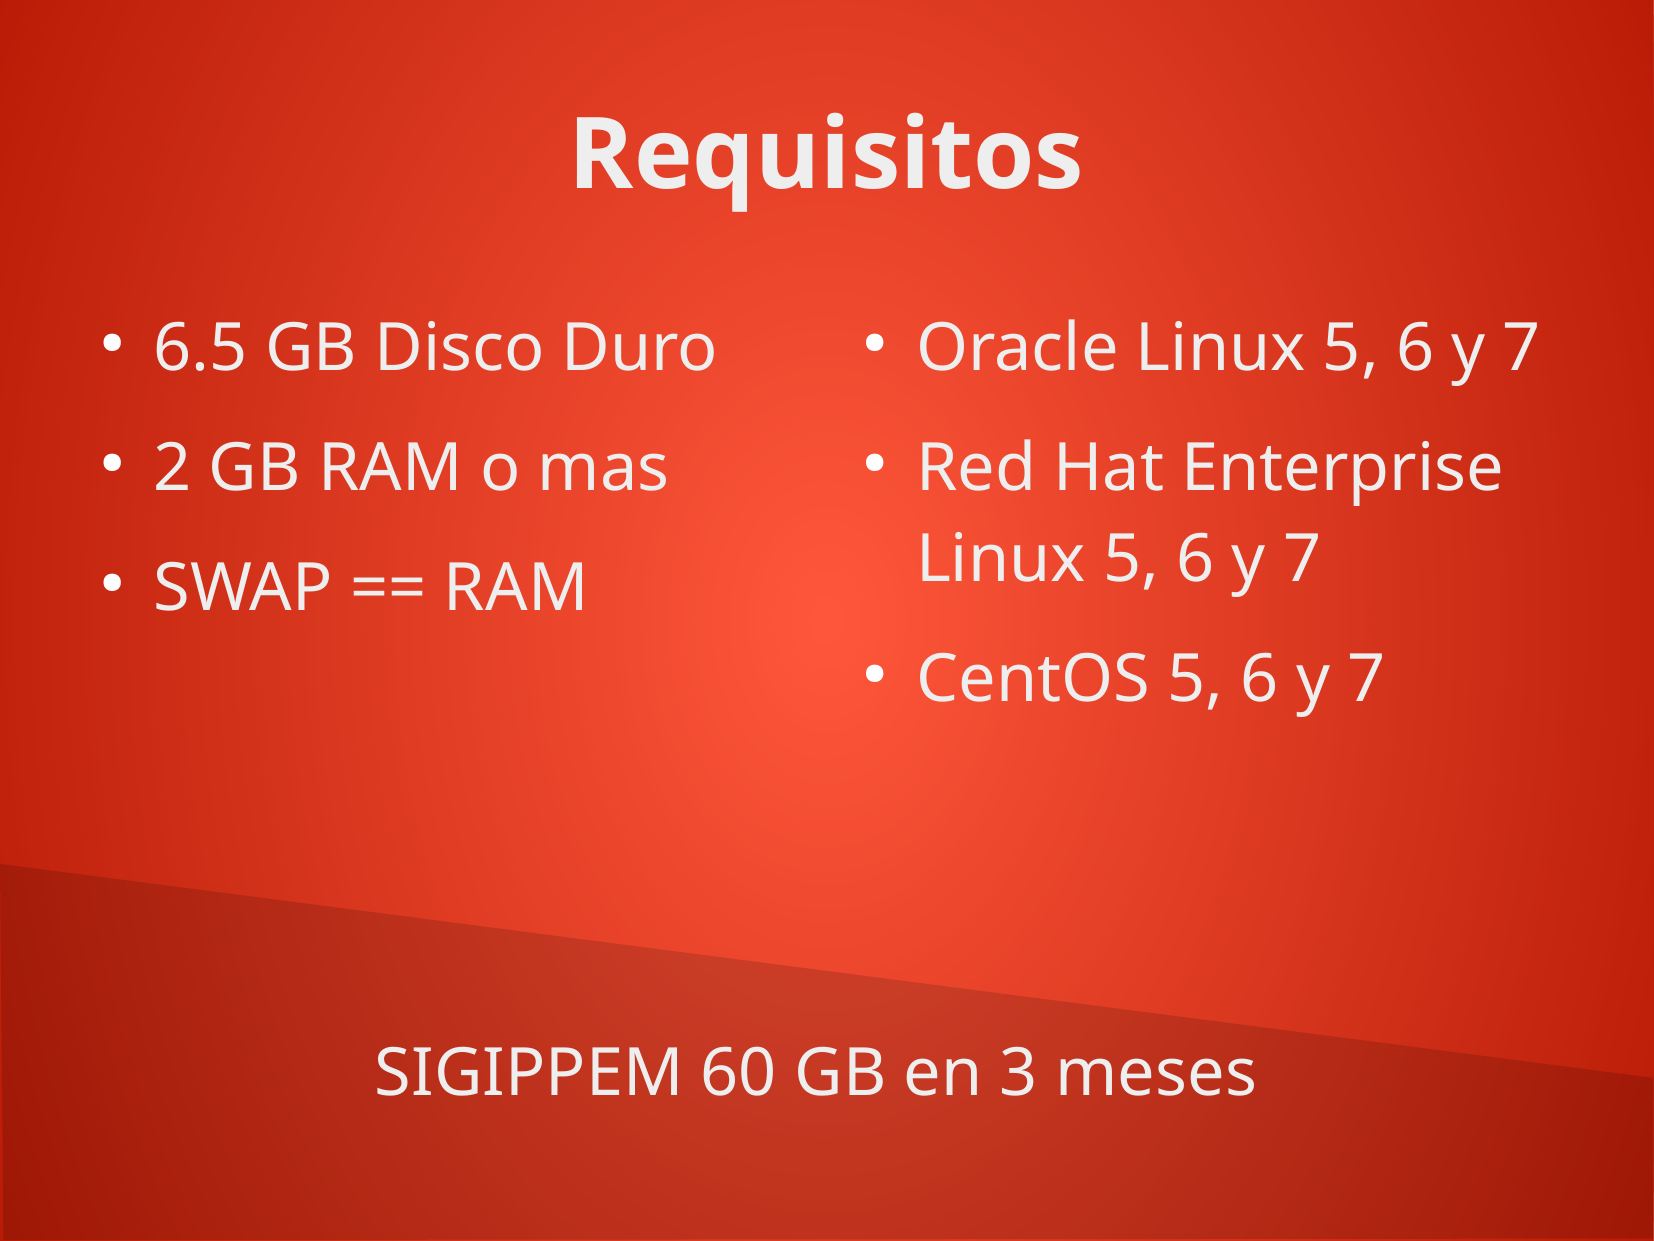

# Requisitos
6.5 GB Disco Duro
2 GB RAM o mas
SWAP == RAM
Oracle Linux 5, 6 y 7
Red Hat Enterprise Linux 5, 6 y 7
CentOS 5, 6 y 7
SIGIPPEM 60 GB en 3 meses